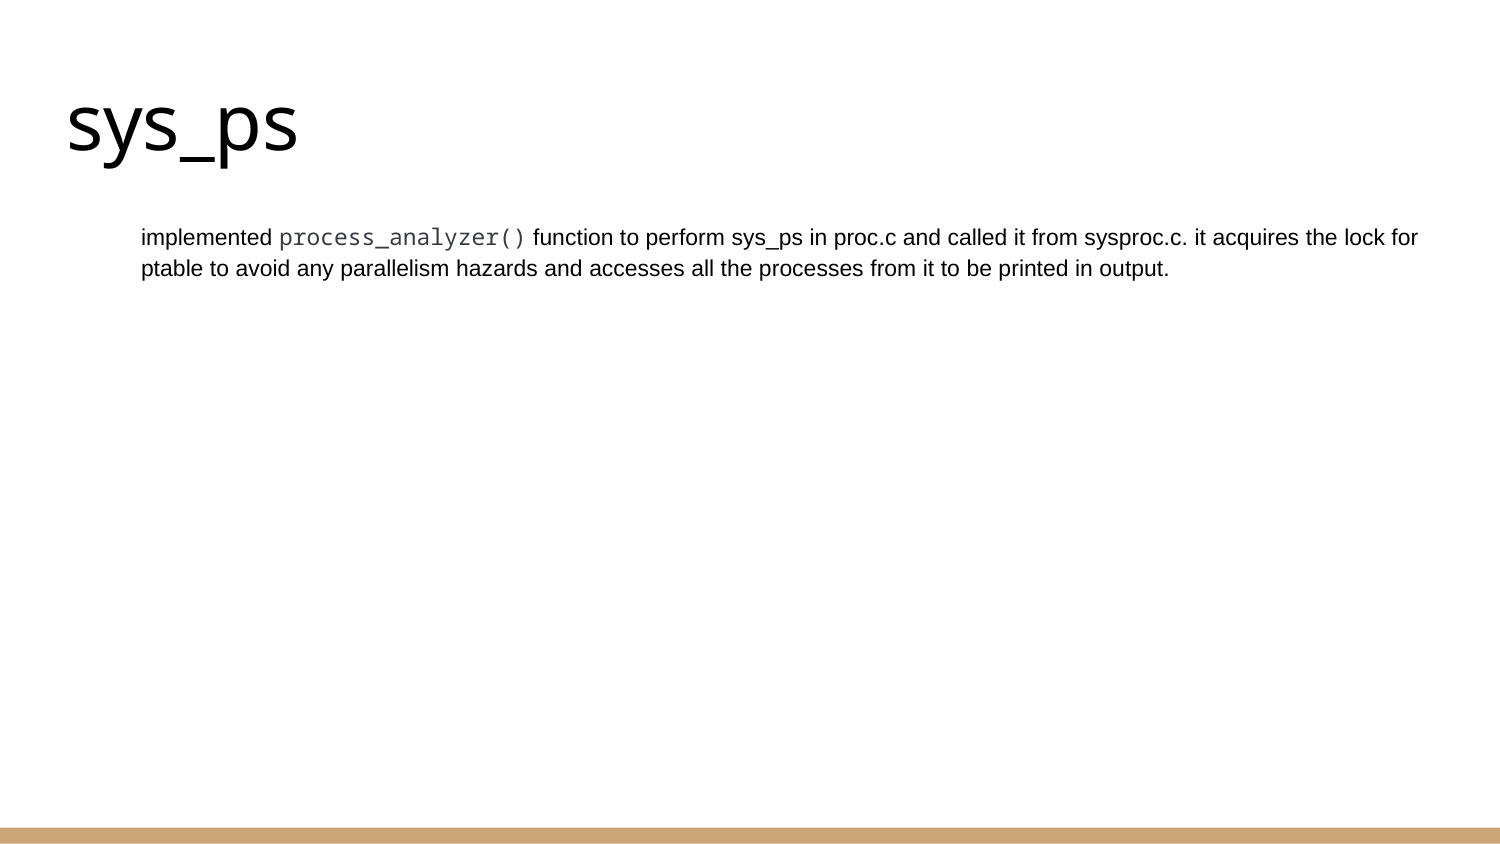

# sys_ps
implemented process_analyzer() function to perform sys_ps in proc.c and called it from sysproc.c. it acquires the lock for ptable to avoid any parallelism hazards and accesses all the processes from it to be printed in output.